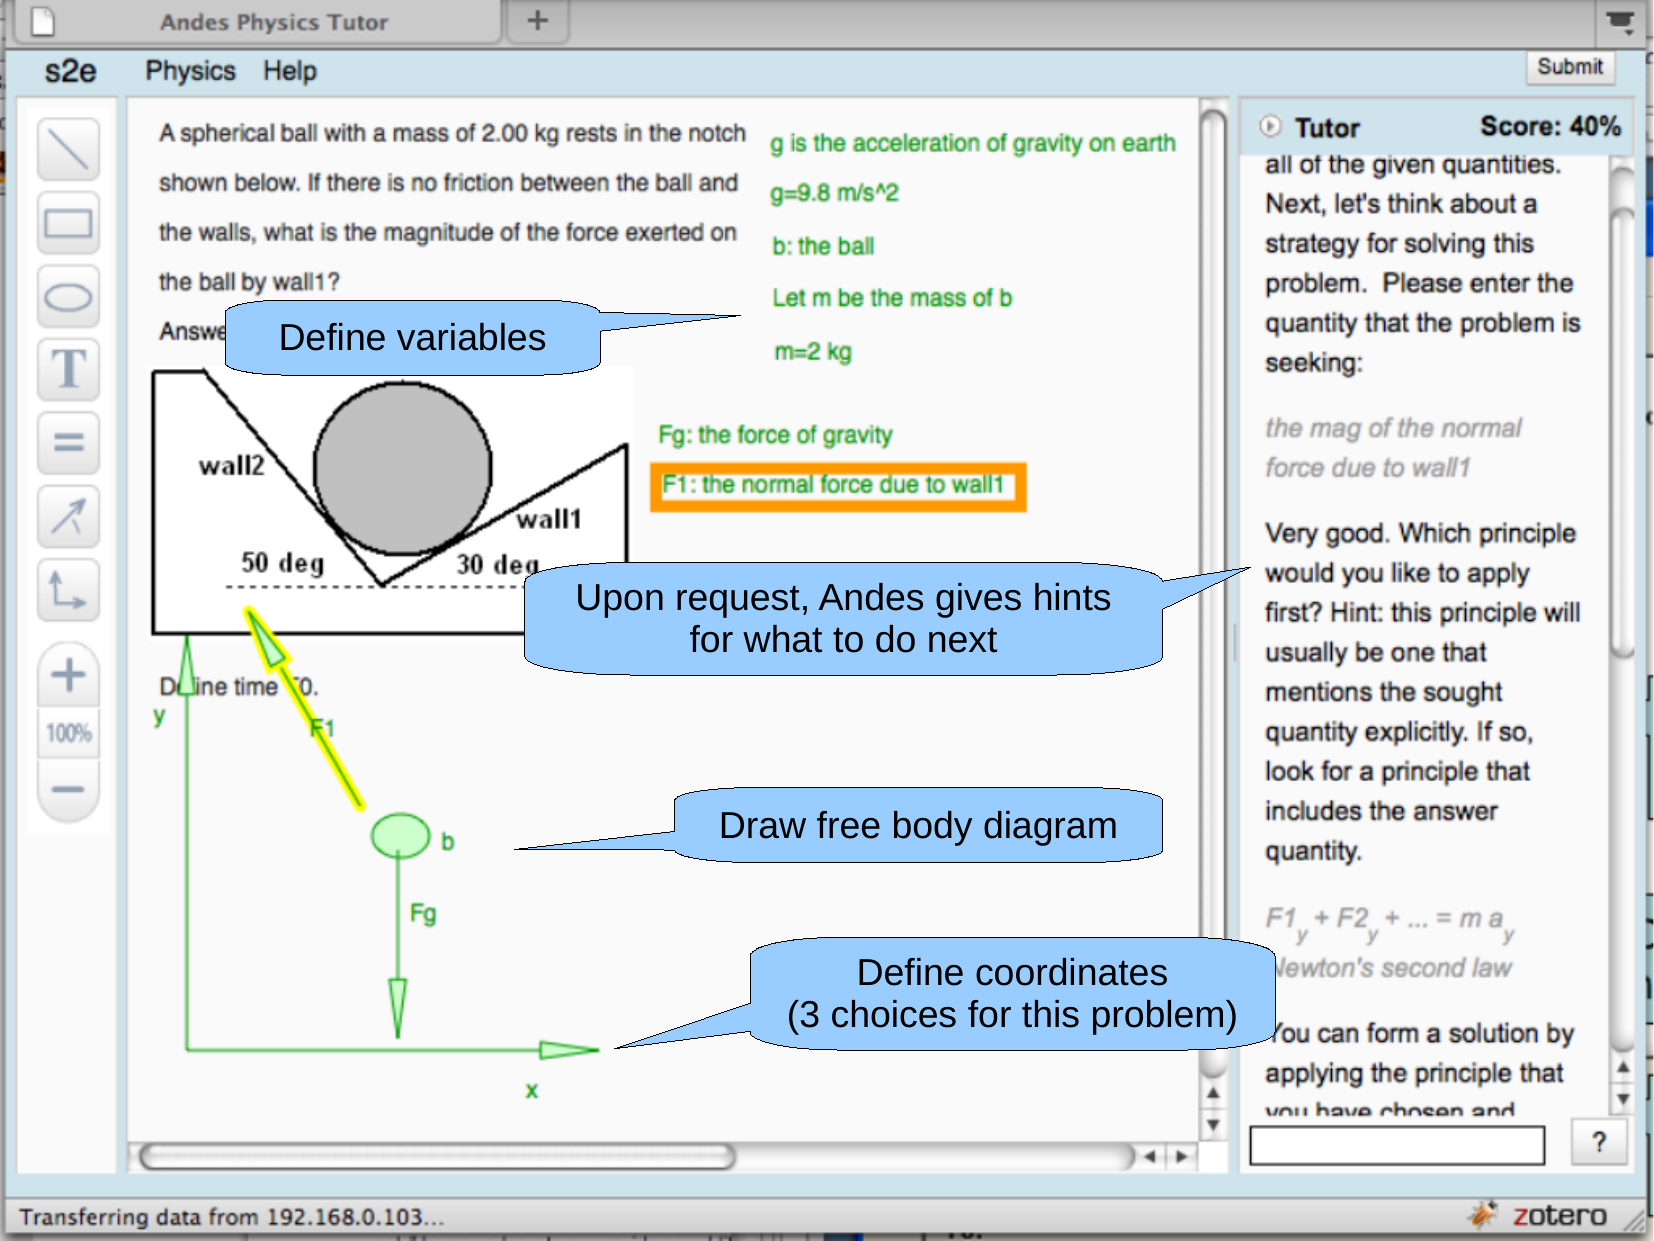

Define variables
Upon request, Andes gives hints for what to do next
Draw free body diagram
Define coordinates
(3 choices for this problem)